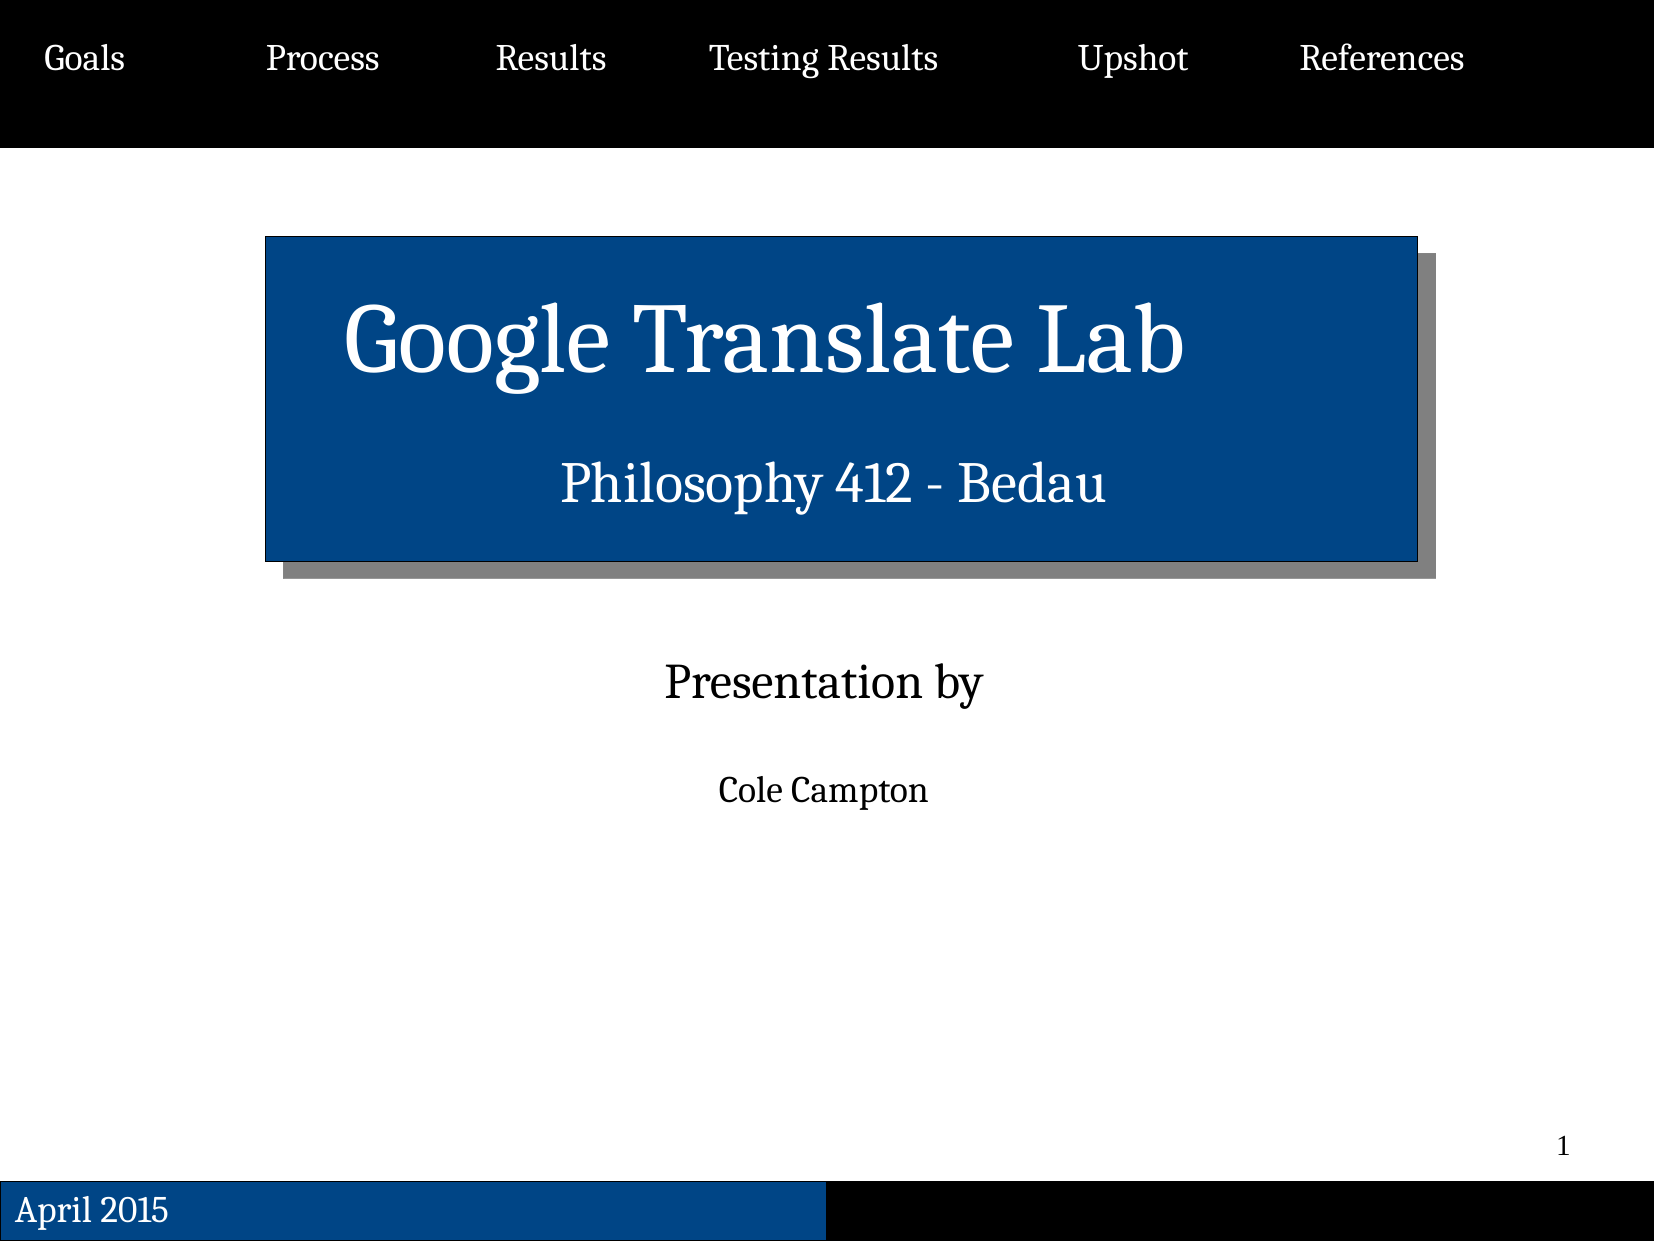

ML Context	 Functionality	 Neural Networks	 Paper Context	 Current State	 Future of ML
Goals	 	Process	 	 Results	 	Testing Results	 	Upshot	 	References
Results
Google Translate Lab
Philosophy 412 - Bedau
Presentation by
Cole Campton
1
March 2015
April 2015